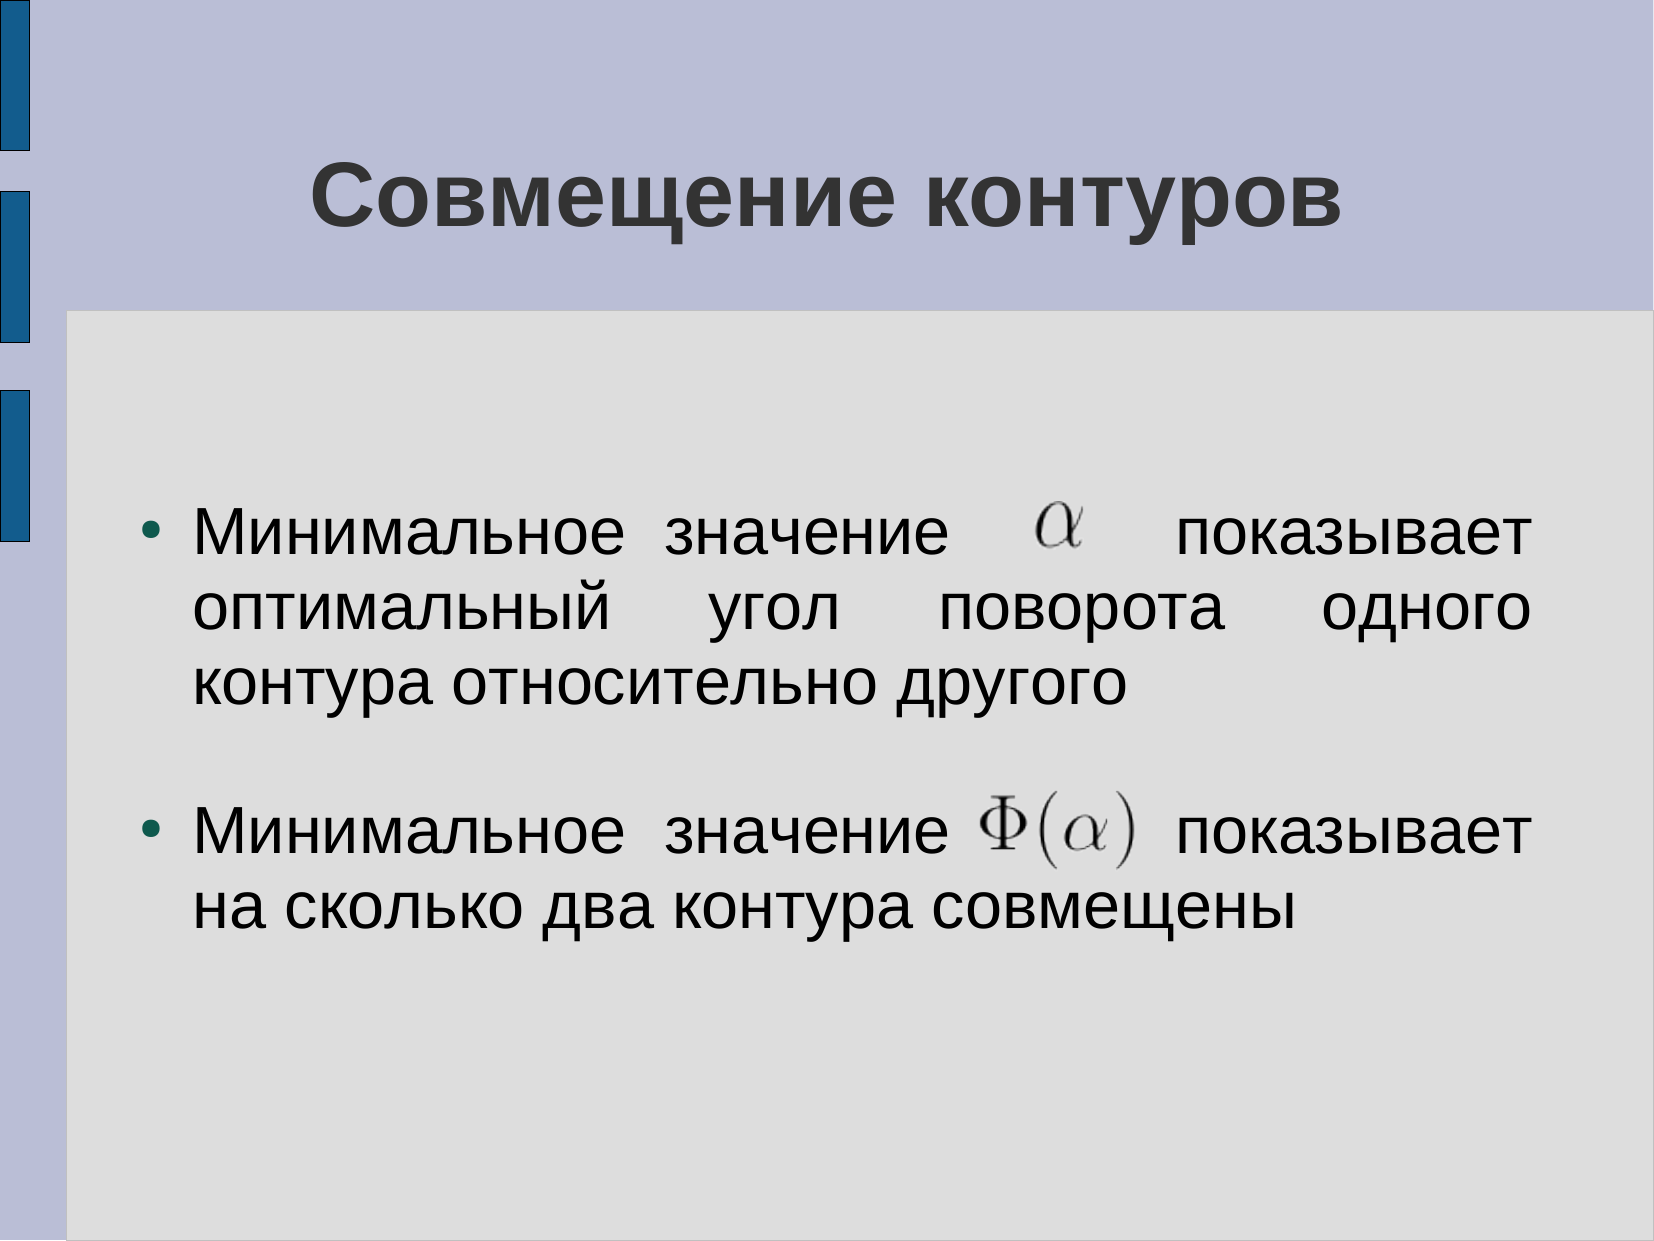

# Совмещение контуров
Минимальное значение 		показывает оптимальный угол поворота одного контура относительно другого
Минимальное значение 		показывает на сколько два контура совмещены